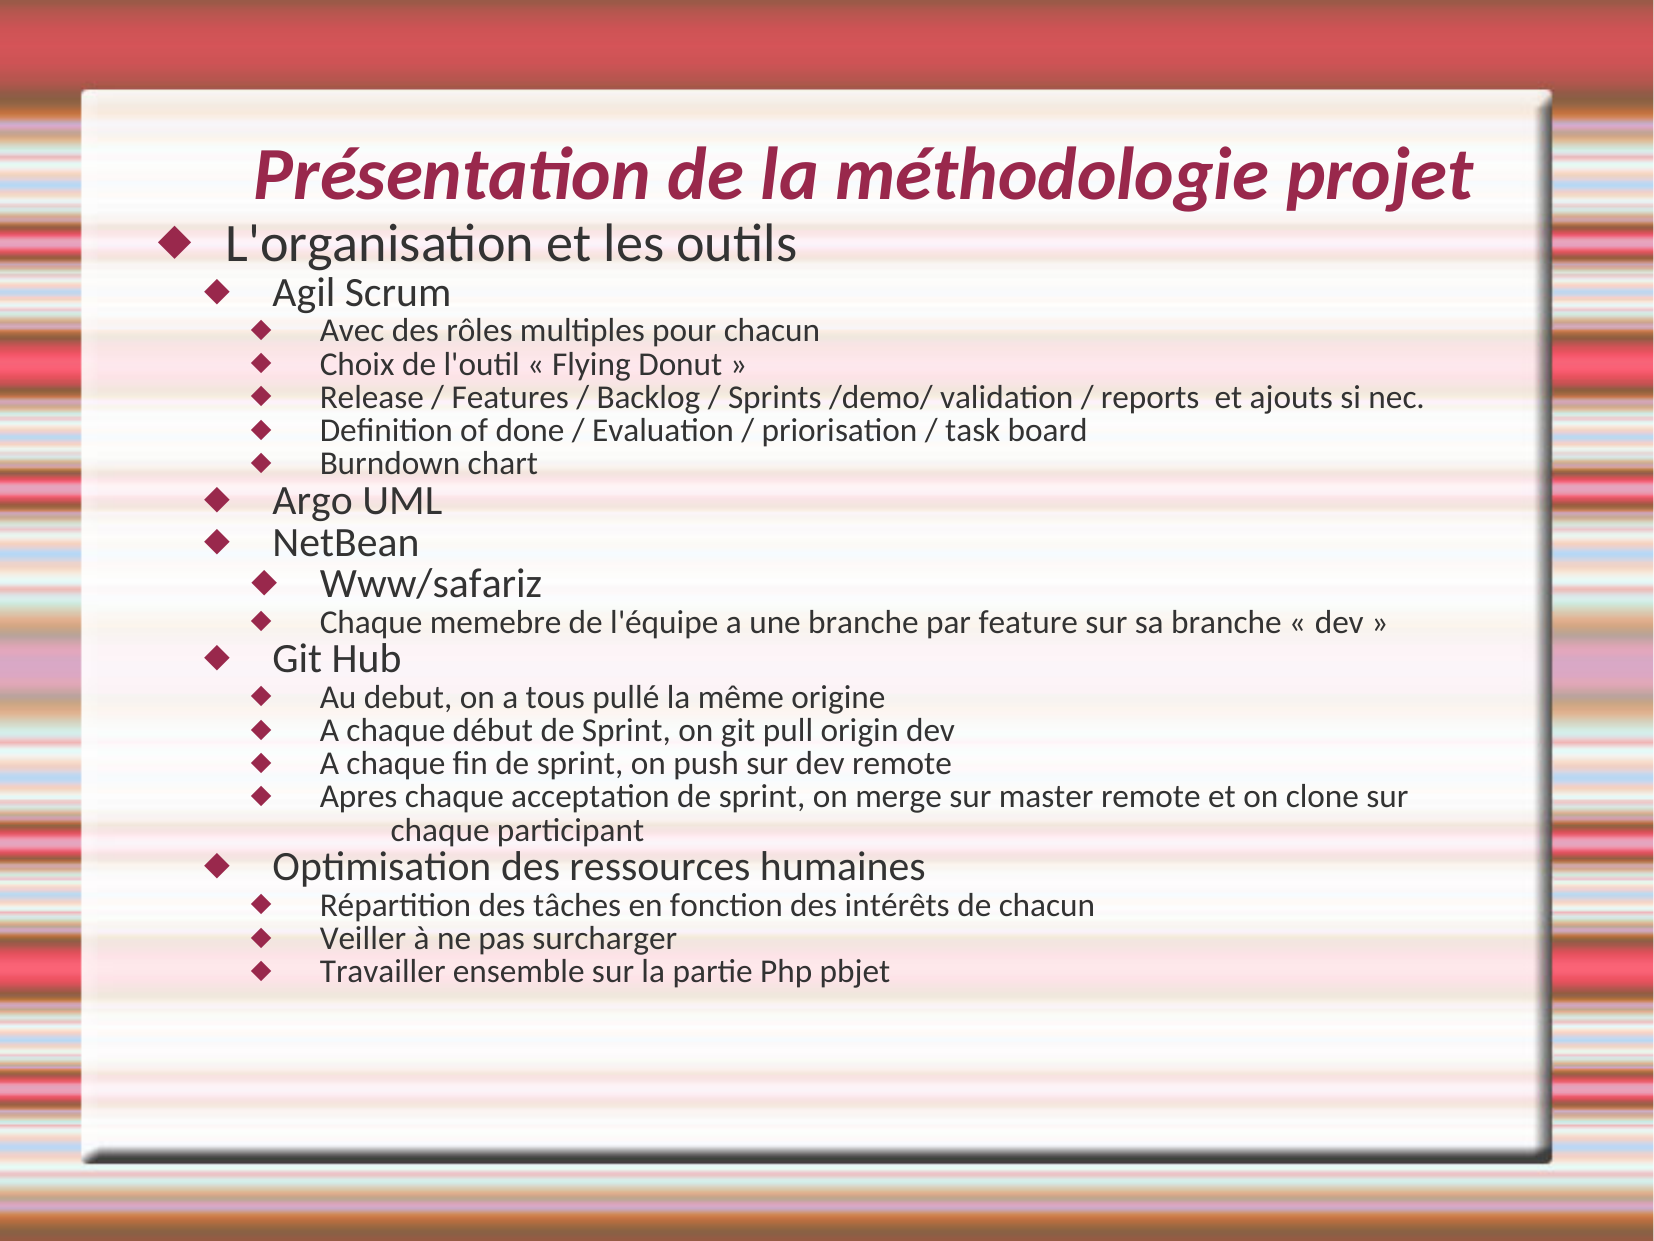

# Présentation de la méthodologie projet
L'organisation et les outils
Agil Scrum
Avec des rôles multiples pour chacun
Choix de l'outil « Flying Donut »
Release / Features / Backlog / Sprints /demo/ validation / reports et ajouts si nec.
Definition of done / Evaluation / priorisation / task board
Burndown chart
Argo UML
NetBean
Www/safariz
Chaque memebre de l'équipe a une branche par feature sur sa branche « dev »
Git Hub
Au debut, on a tous pullé la même origine
A chaque début de Sprint, on git pull origin dev
A chaque fin de sprint, on push sur dev remote
Apres chaque acceptation de sprint, on merge sur master remote et on clone sur chaque participant
Optimisation des ressources humaines
Répartition des tâches en fonction des intérêts de chacun
Veiller à ne pas surcharger
Travailler ensemble sur la partie Php pbjet